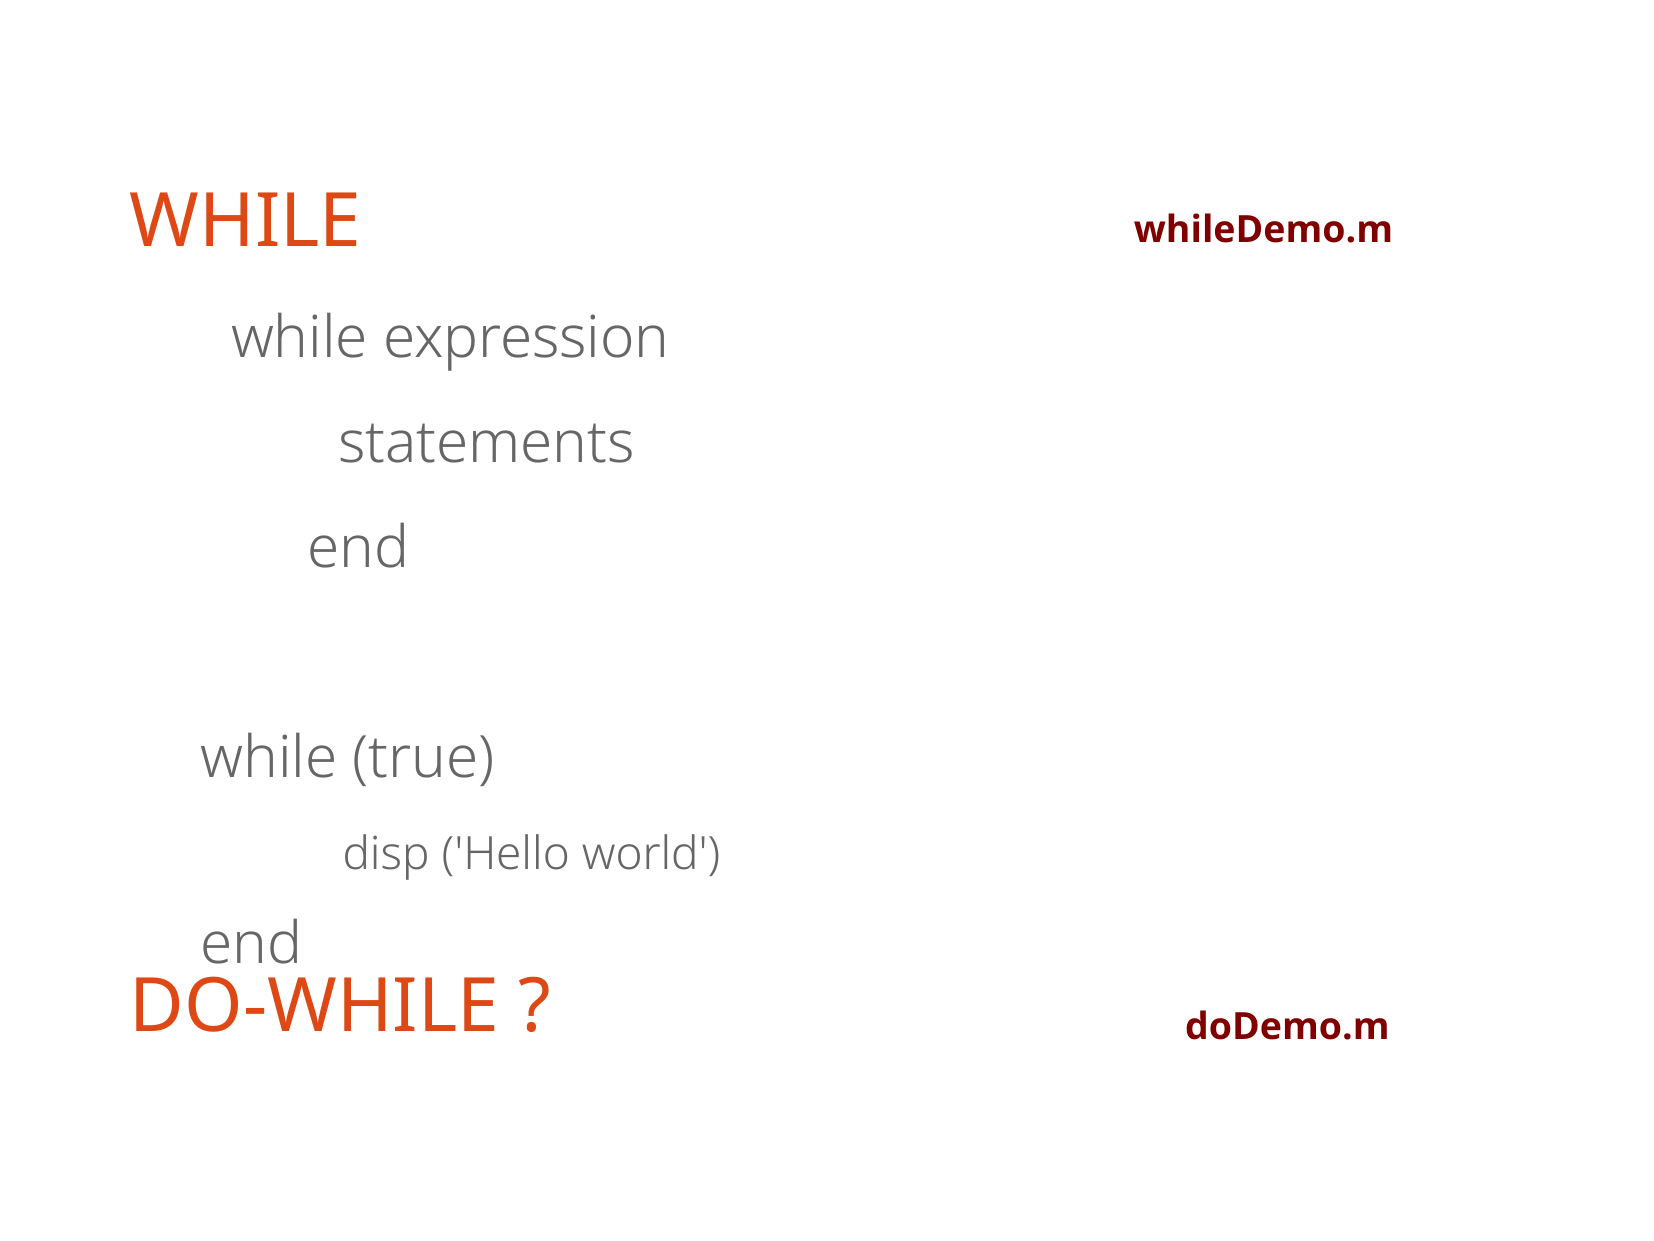

# WHILE
whileDemo.m
 while expression
 statements
 end
while (true)
disp ('Hello world')
end
DO-WHILE ?
doDemo.m